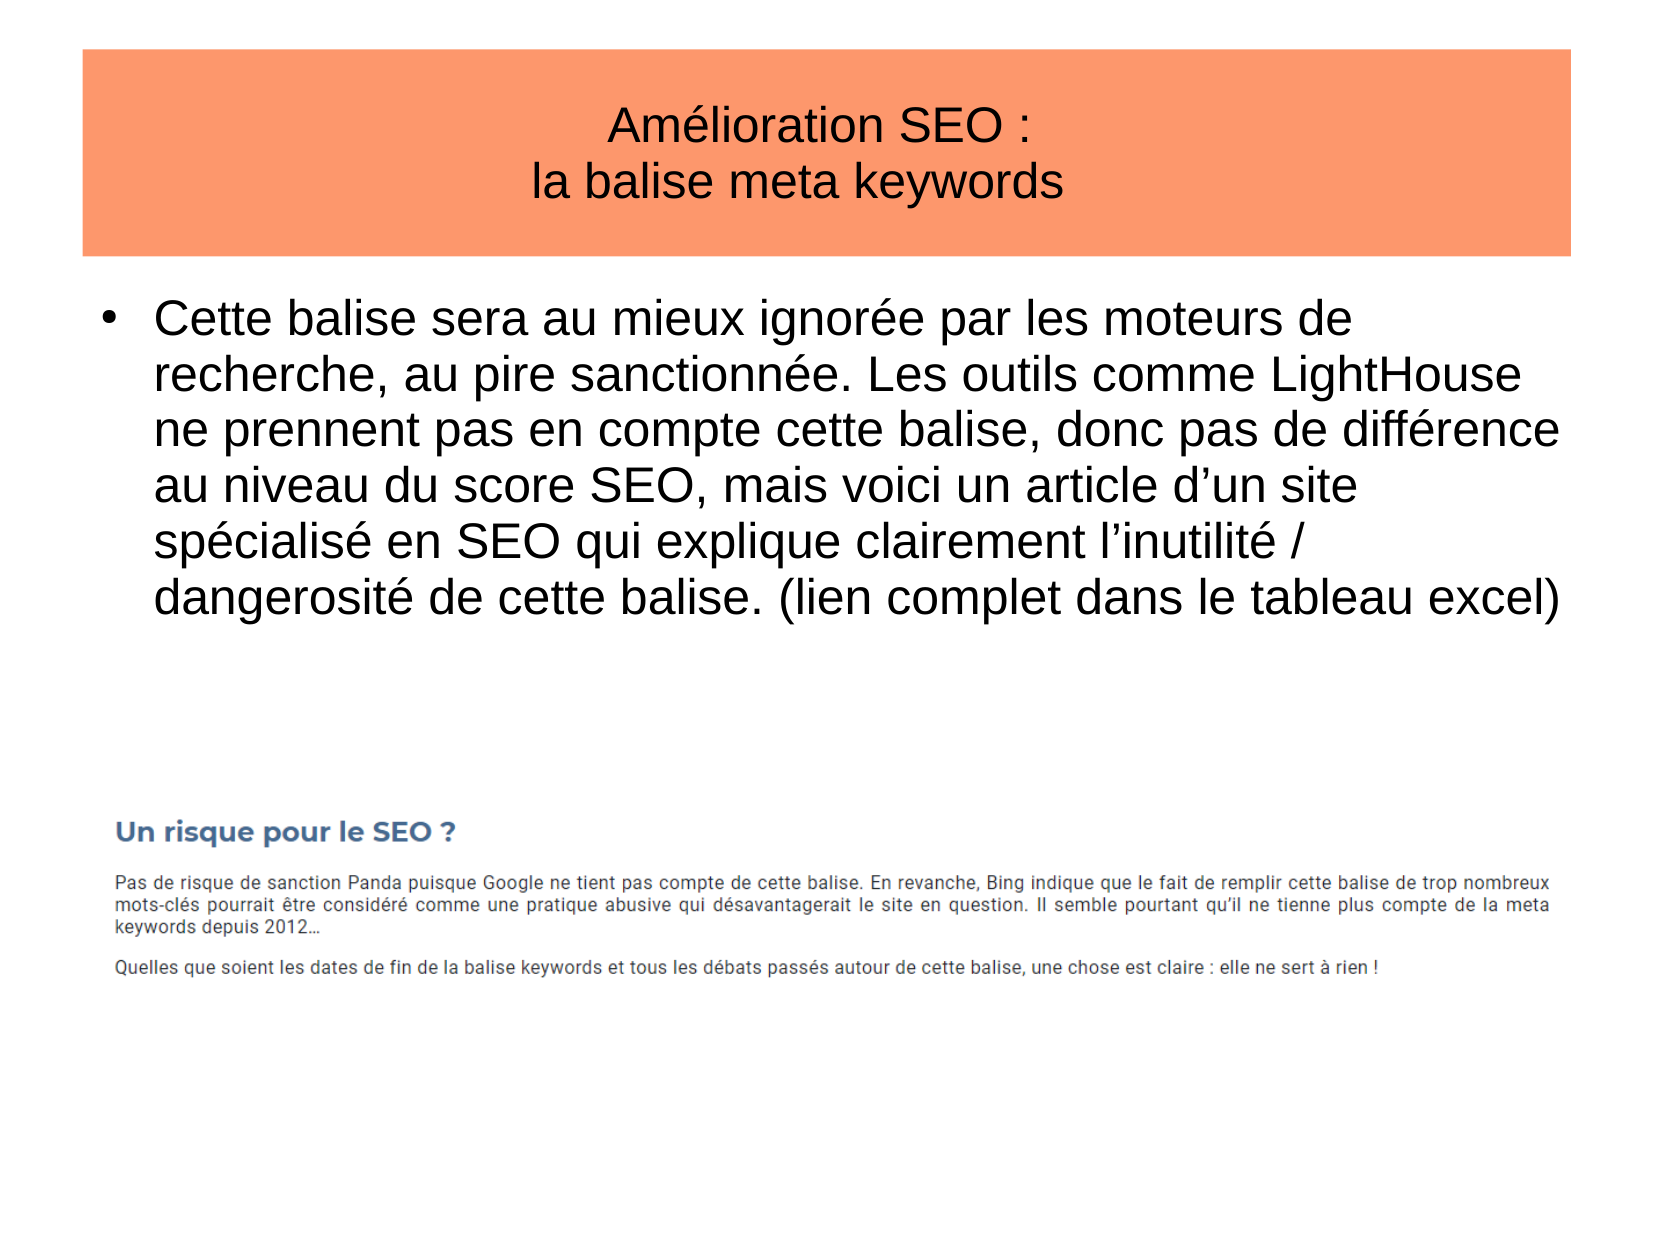

# Amélioration SEO :
la balise meta keywords
Cette balise sera au mieux ignorée par les moteurs de recherche, au pire sanctionnée. Les outils comme LightHouse ne prennent pas en compte cette balise, donc pas de différence au niveau du score SEO, mais voici un article d’un site spécialisé en SEO qui explique clairement l’inutilité / dangerosité de cette balise. (lien complet dans le tableau excel)